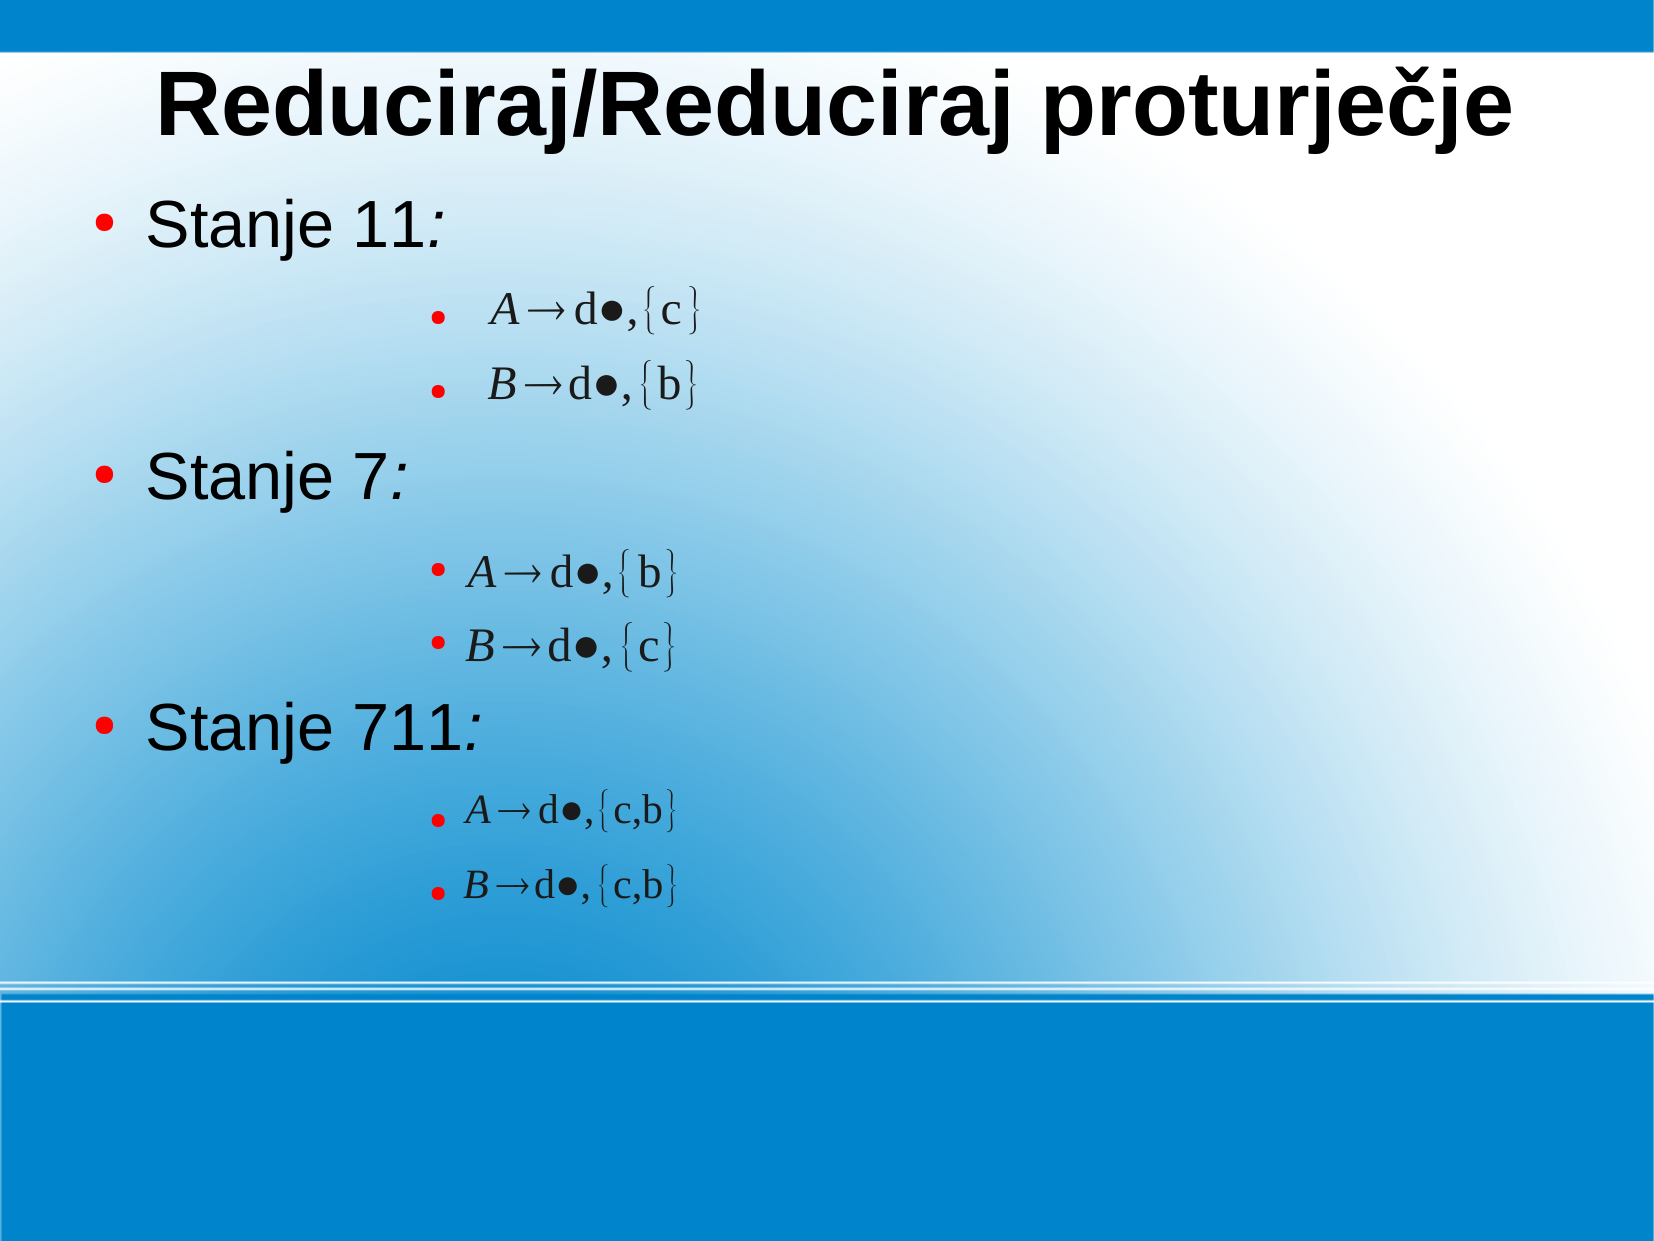

# Reduciraj/Reduciraj proturječje
Stanje 11:
Stanje 7:
Stanje 711: